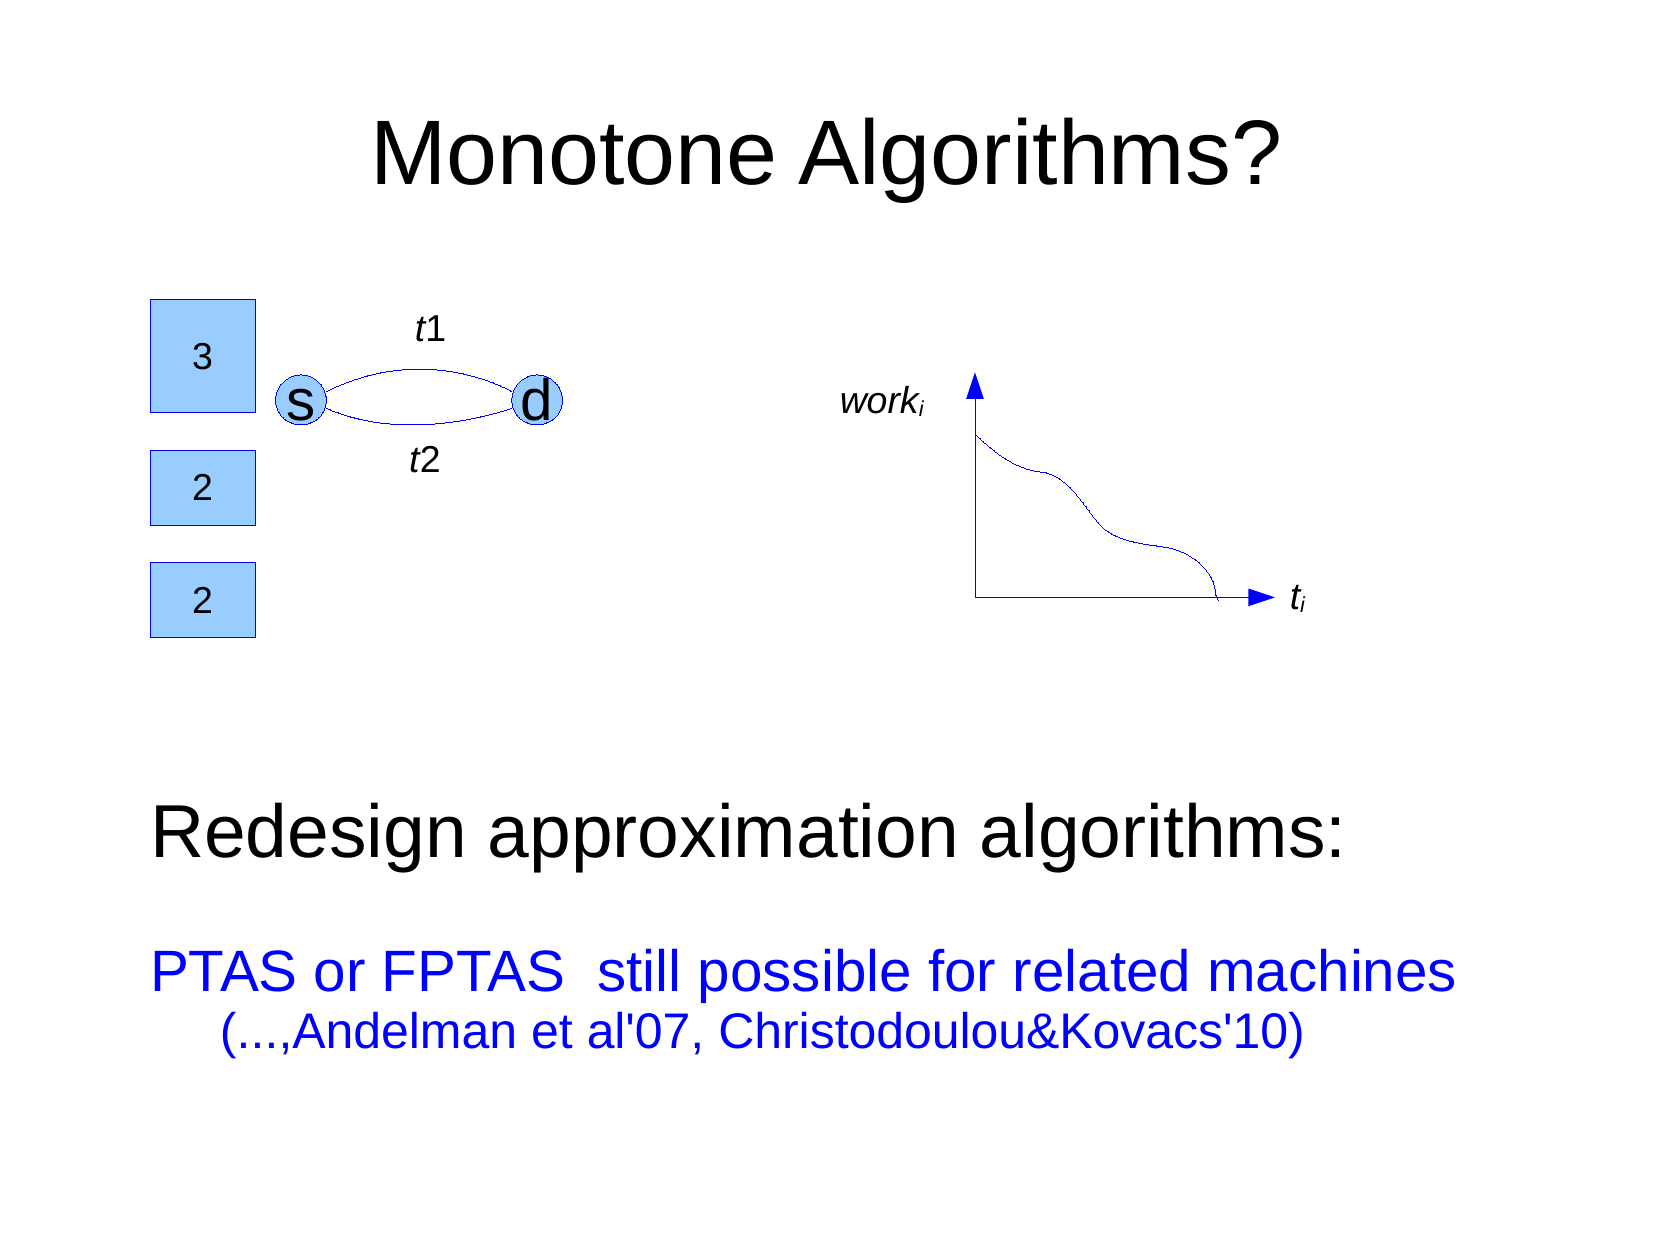

# Monotone Algorithms?
3
s
d
2
2
t1
worki
t2
ti
Redesign approximation algorithms:
PTAS or FPTAS still possible for related machines
 (...,Andelman et al'07, Christodoulou&Kovacs'10)